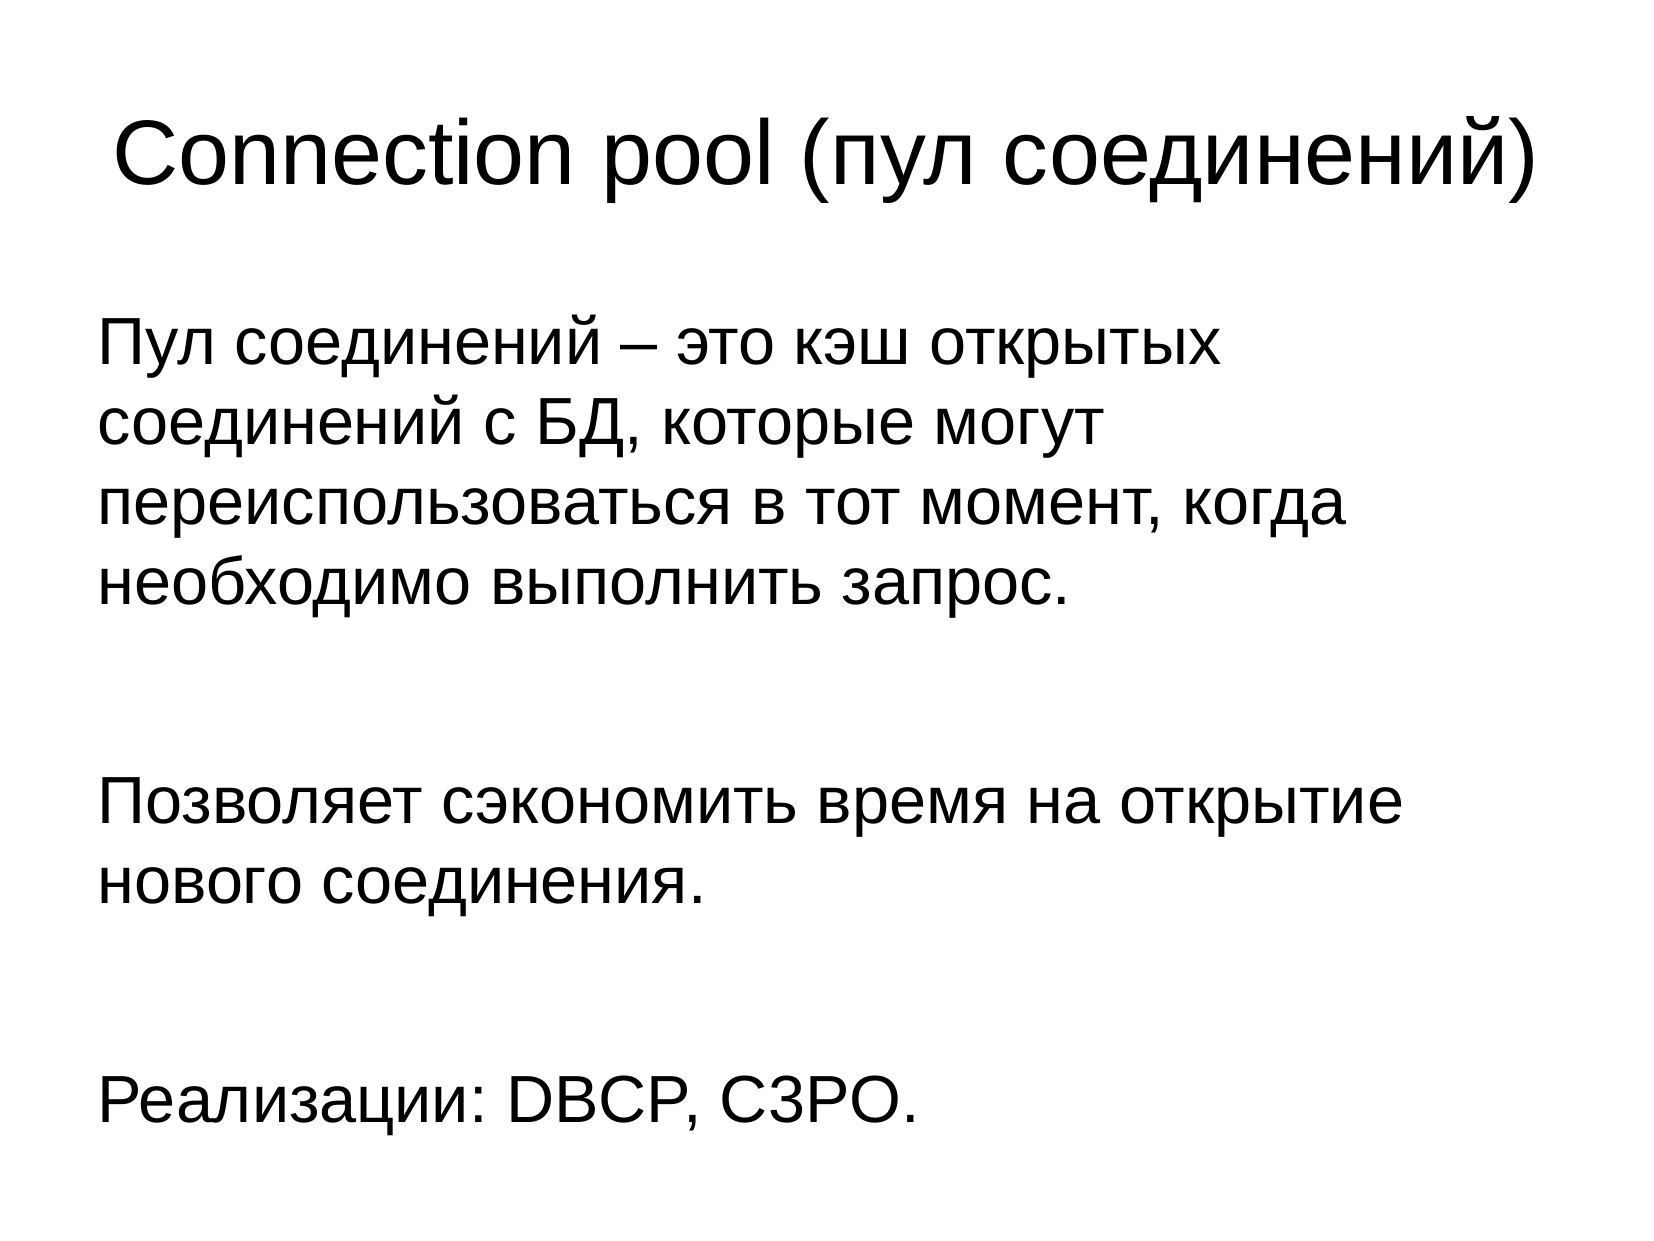

# Connection pool (пул соединений)
Пул соединений – это кэш открытых соединений с БД, которые могут переиспользоваться в тот момент, когда необходимо выполнить запрос.
Позволяет сэкономить время на открытие нового соединения.
Реализации: DBCP, C3PO.